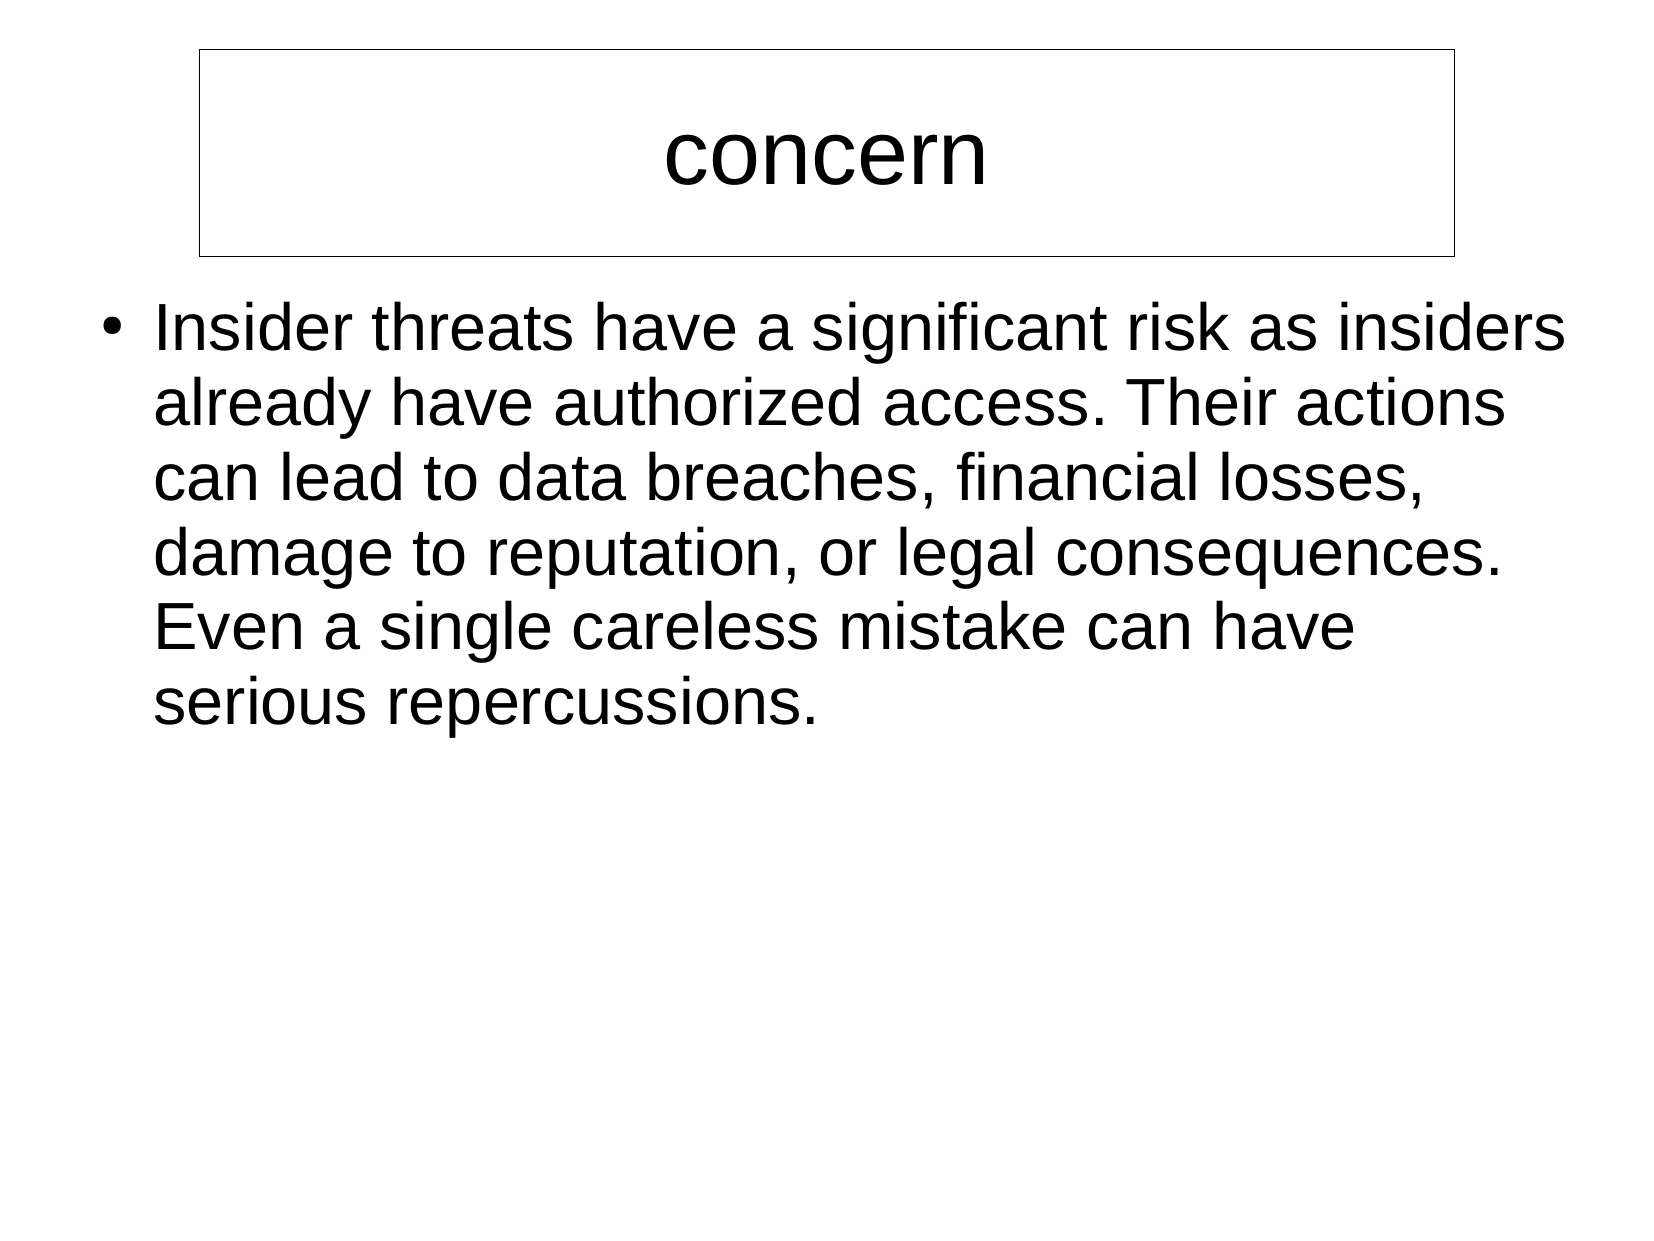

# concern
Insider threats have a significant risk as insiders already have authorized access. Their actions can lead to data breaches, financial losses, damage to reputation, or legal consequences. Even a single careless mistake can have serious repercussions.